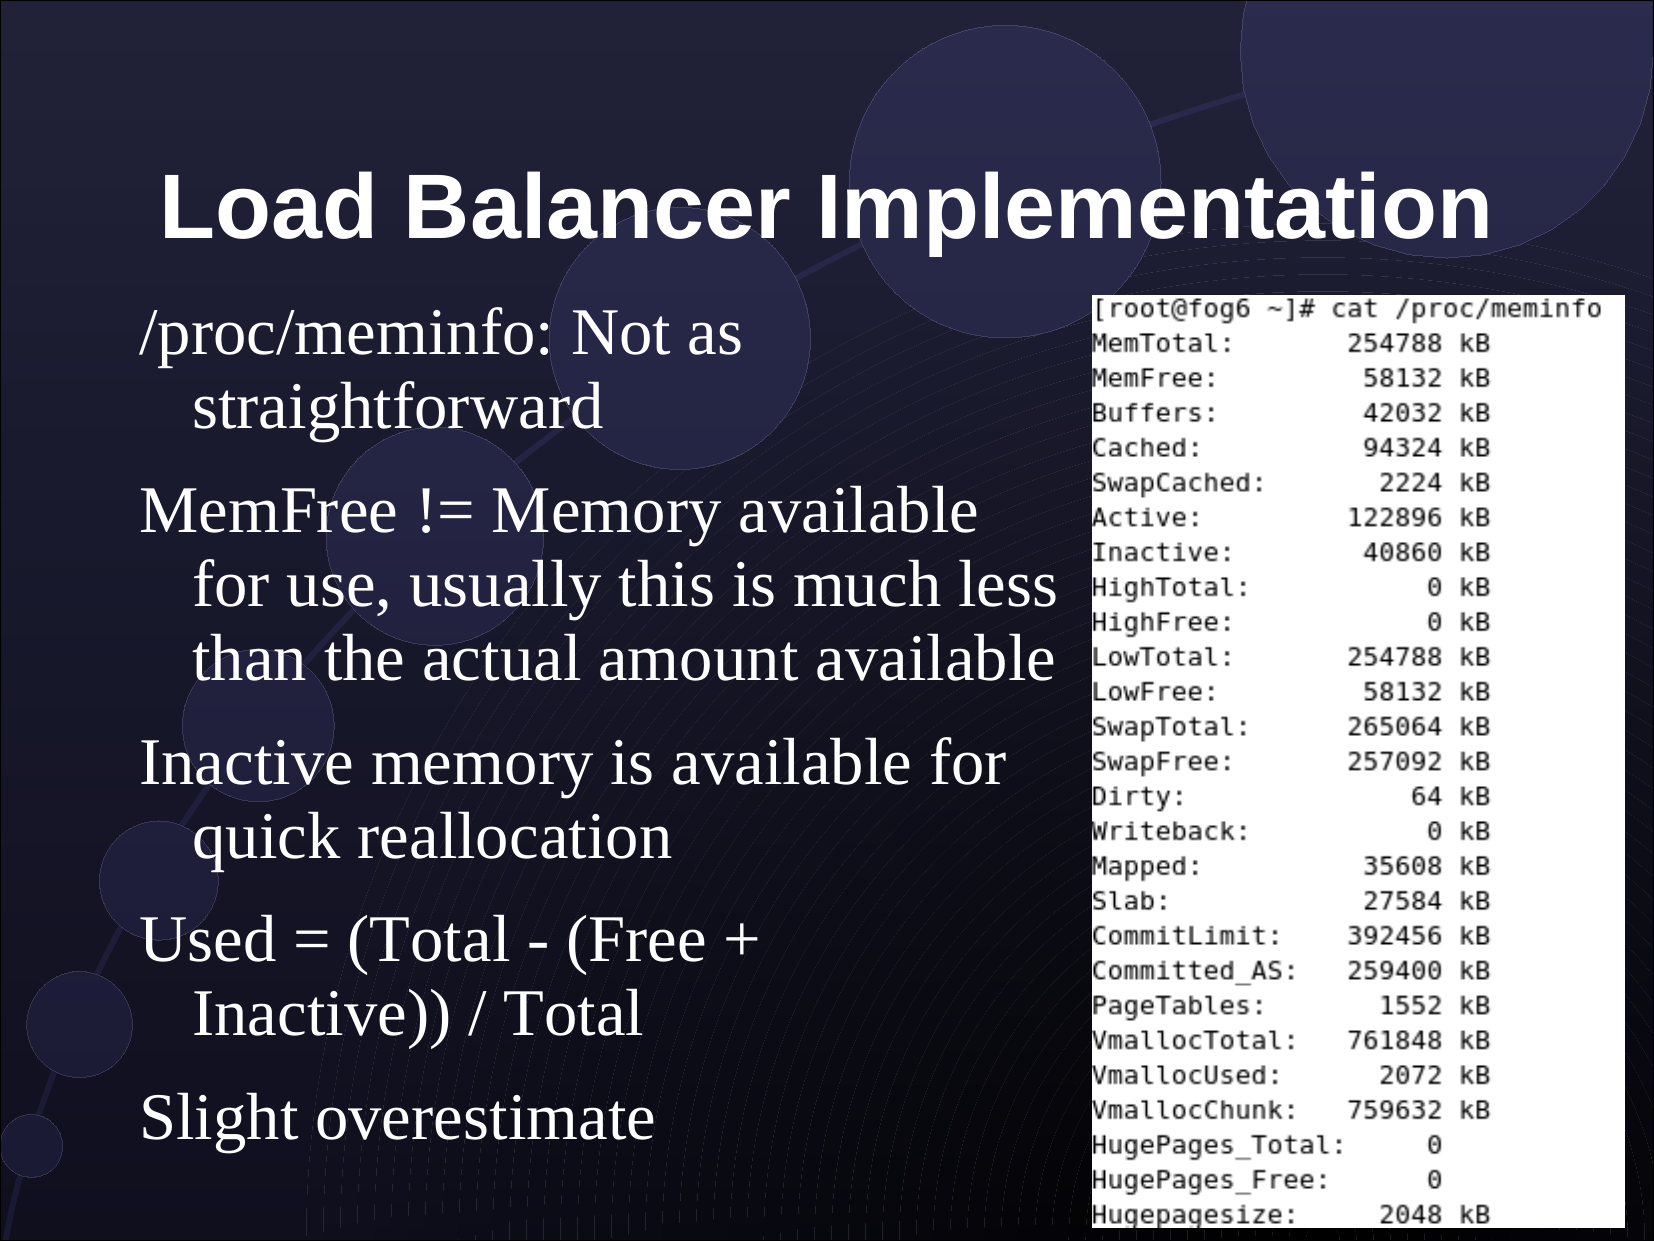

# Load Balancer Implementation
/proc/meminfo: Not as straightforward
MemFree != Memory available for use, usually this is much less than the actual amount available
Inactive memory is available for quick reallocation
Used = (Total - (Free + Inactive)) / Total
Slight overestimate